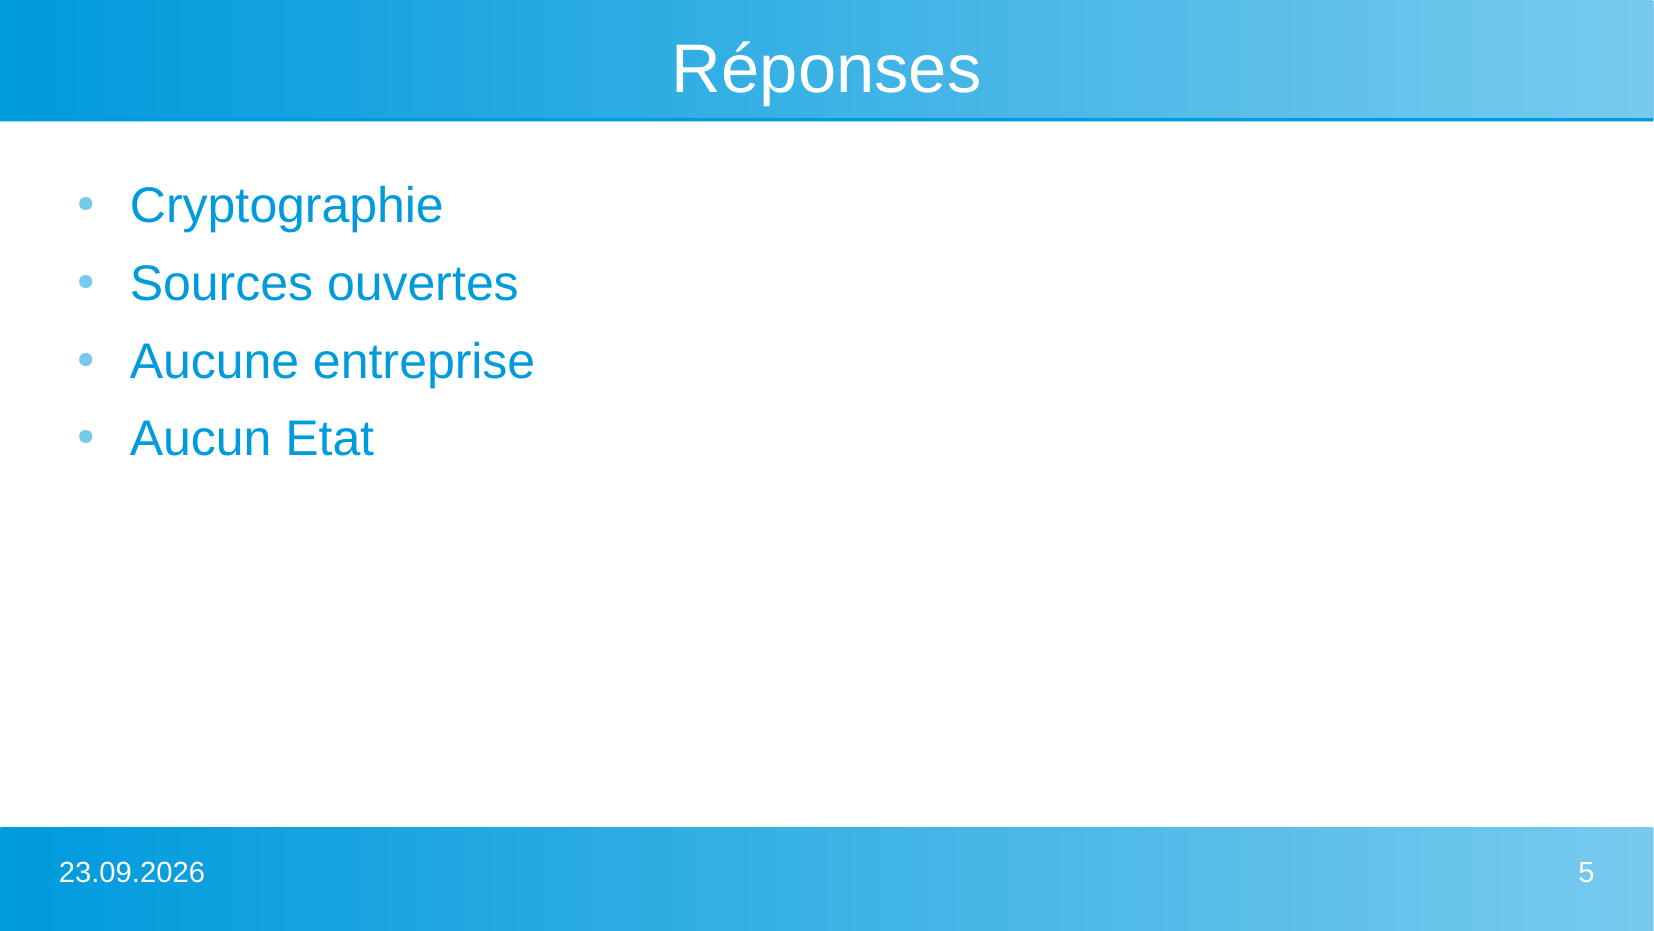

# Réponses
Cryptographie
Sources ouvertes
Aucune entreprise
Aucun Etat
5